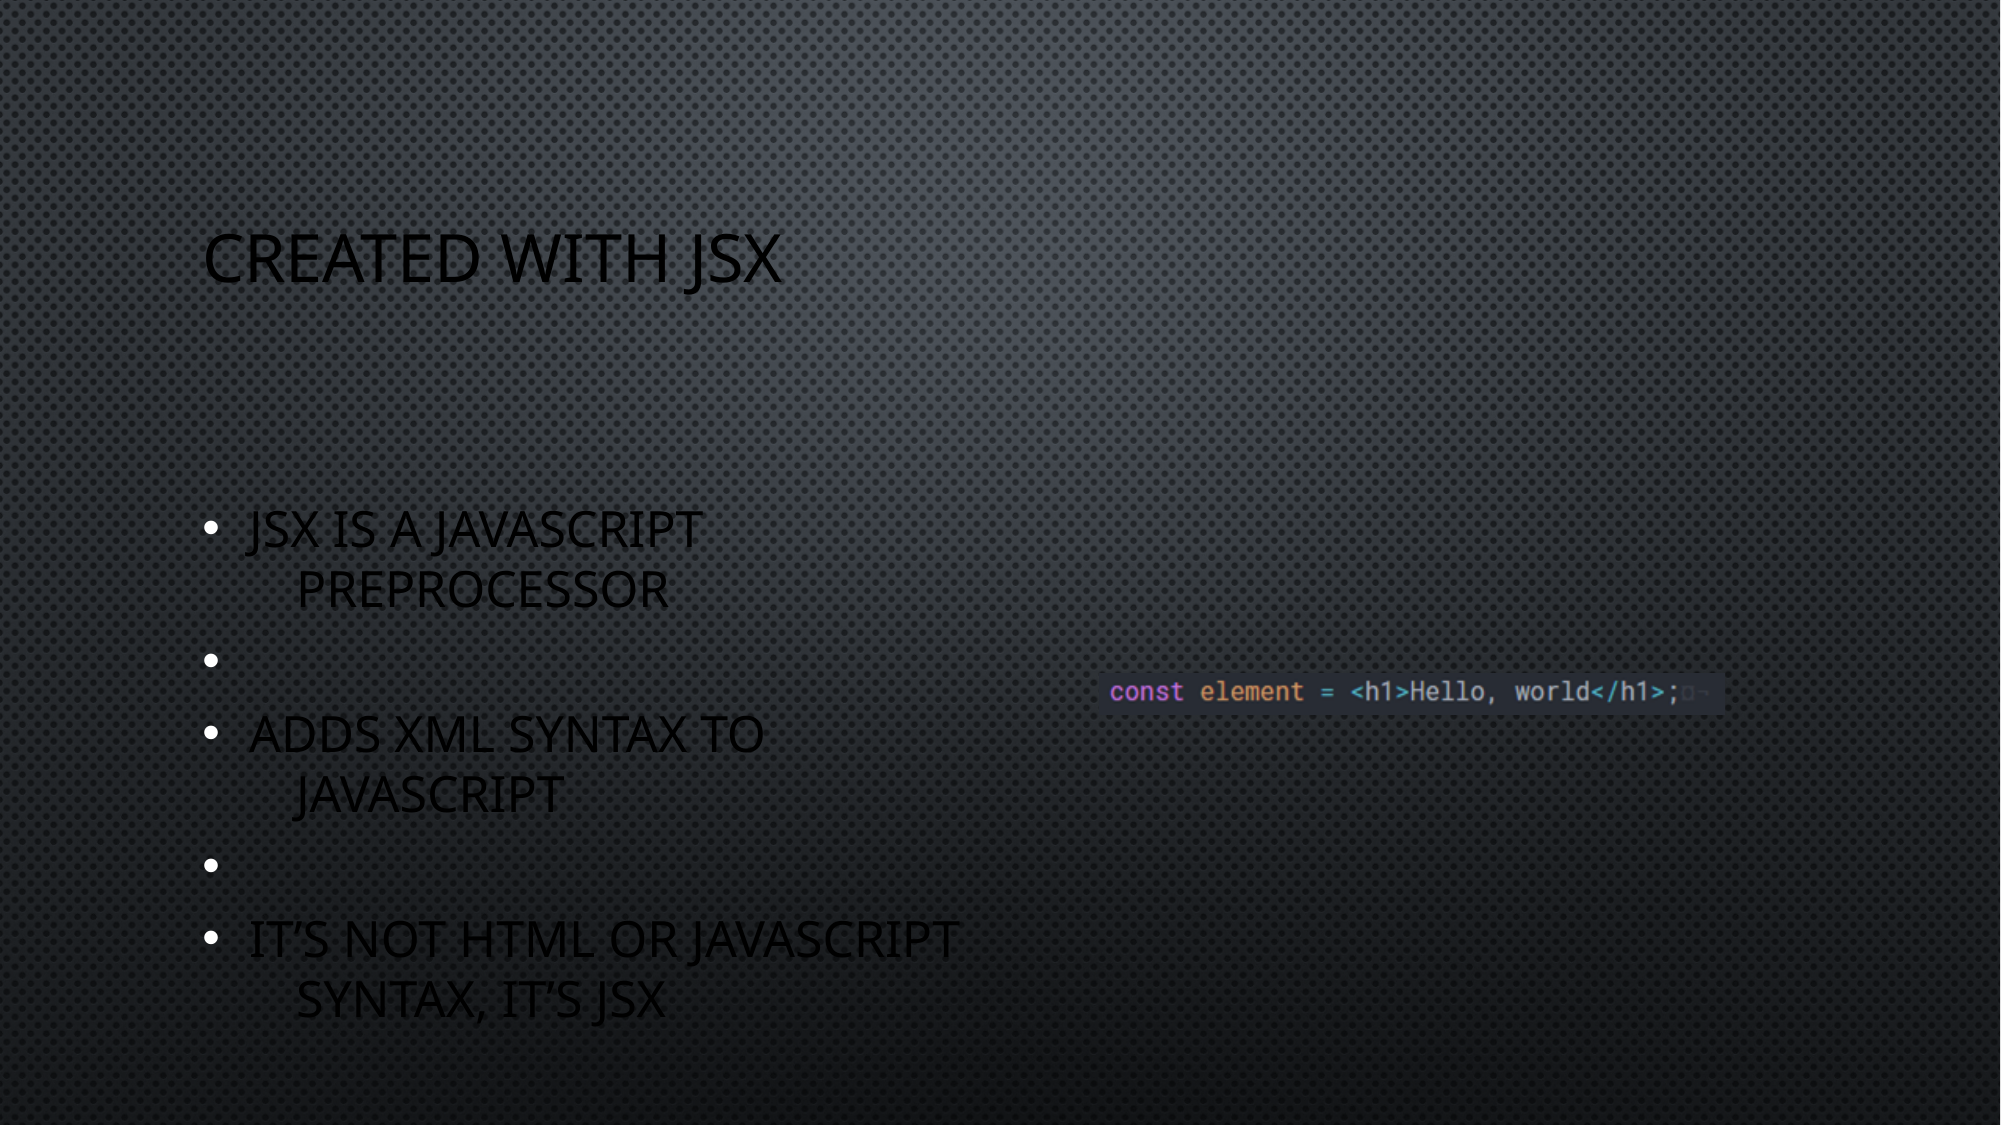

# Created with JSX
JSX is a JavaScript preprocessor
Adds XML syntax to JavaScript
It’s not HTML or JavaScript syntax, it’s JSX